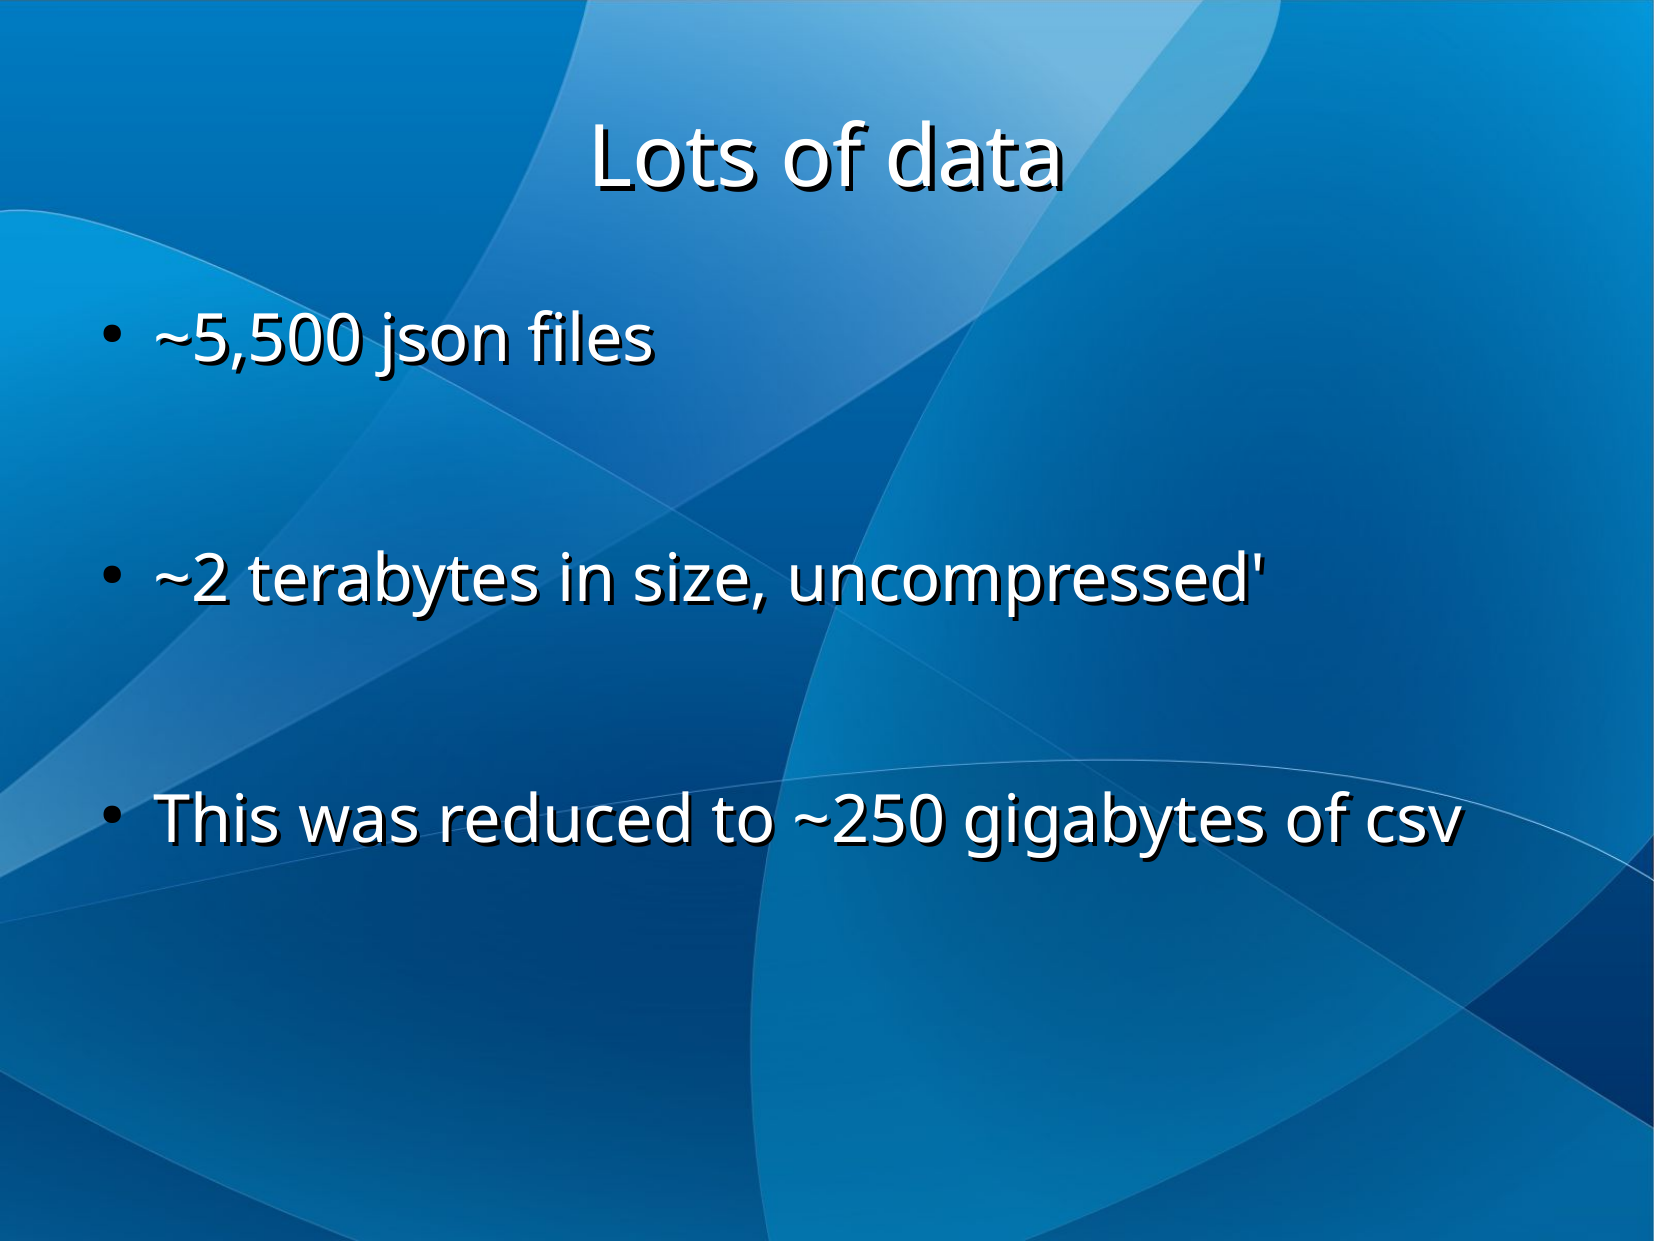

# Lots of data
~5,500 json files
~2 terabytes in size, uncompressed'
This was reduced to ~250 gigabytes of csv